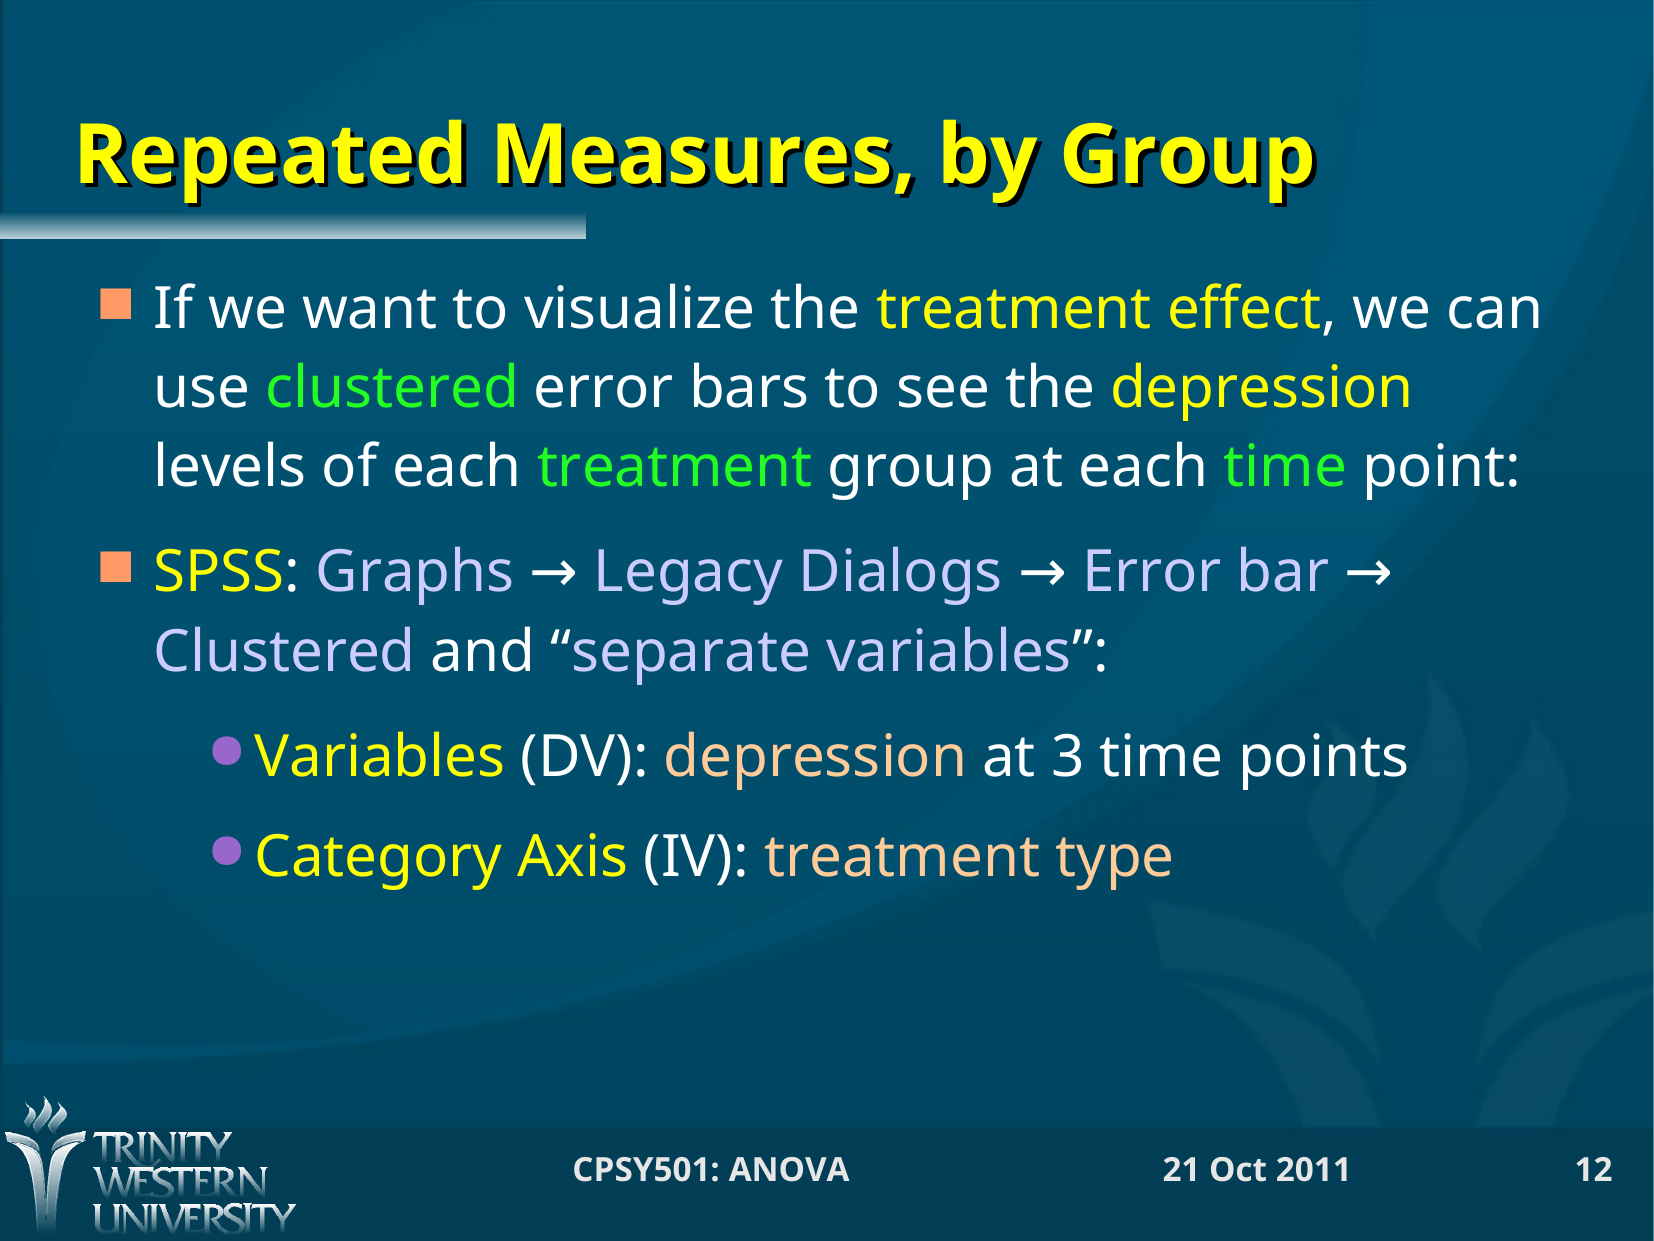

# Repeated Measures, by Group
If we want to visualize the treatment effect, we can use clustered error bars to see the depression levels of each treatment group at each time point:
SPSS: Graphs → Legacy Dialogs → Error bar → Clustered and “separate variables”:
Variables (DV): depression at 3 time points
Category Axis (IV): treatment type
CPSY501: ANOVA
21 Oct 2011
12